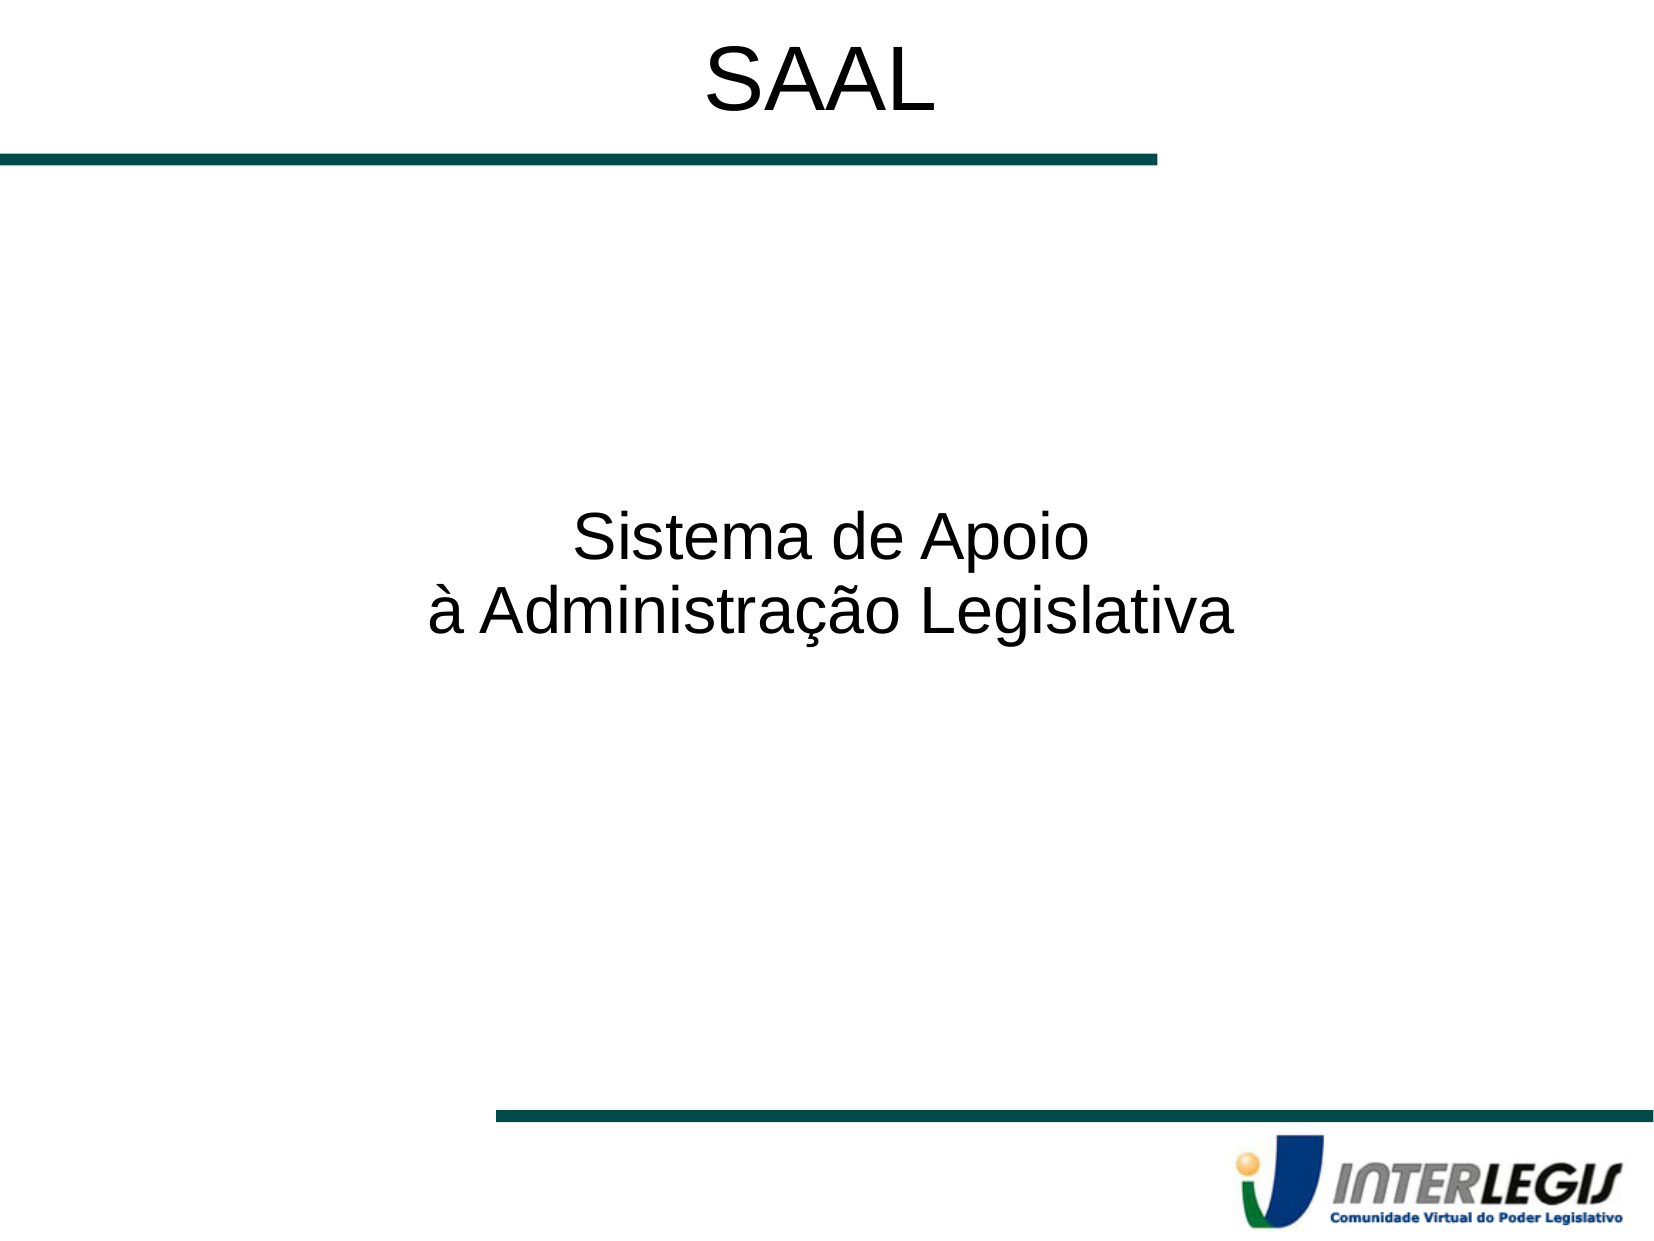

# SAAL
Sistema de Apoio
à Administração Legislativa